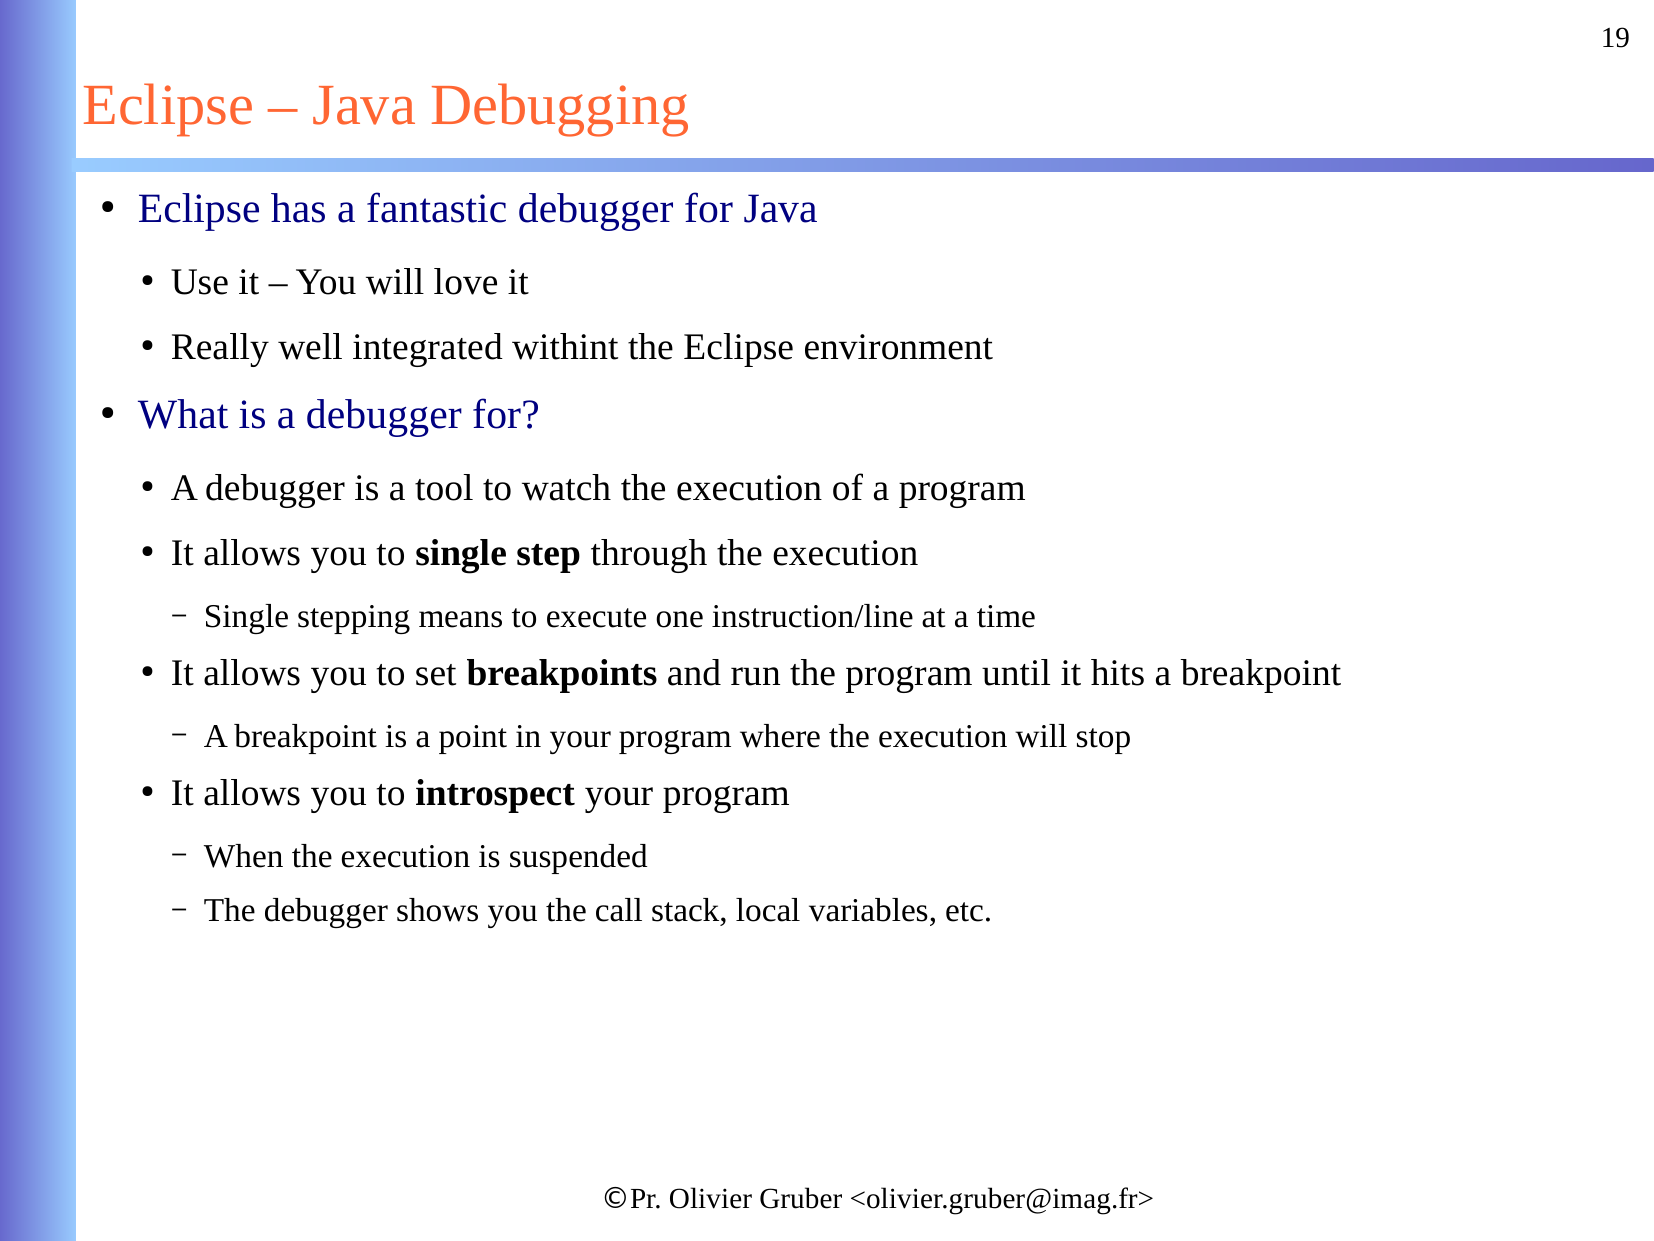

19
# Eclipse – Java Debugging
Eclipse has a fantastic debugger for Java
Use it – You will love it
Really well integrated withint the Eclipse environment
What is a debugger for?
A debugger is a tool to watch the execution of a program
It allows you to single step through the execution
Single stepping means to execute one instruction/line at a time
It allows you to set breakpoints and run the program until it hits a breakpoint
A breakpoint is a point in your program where the execution will stop
It allows you to introspect your program
When the execution is suspended
The debugger shows you the call stack, local variables, etc.